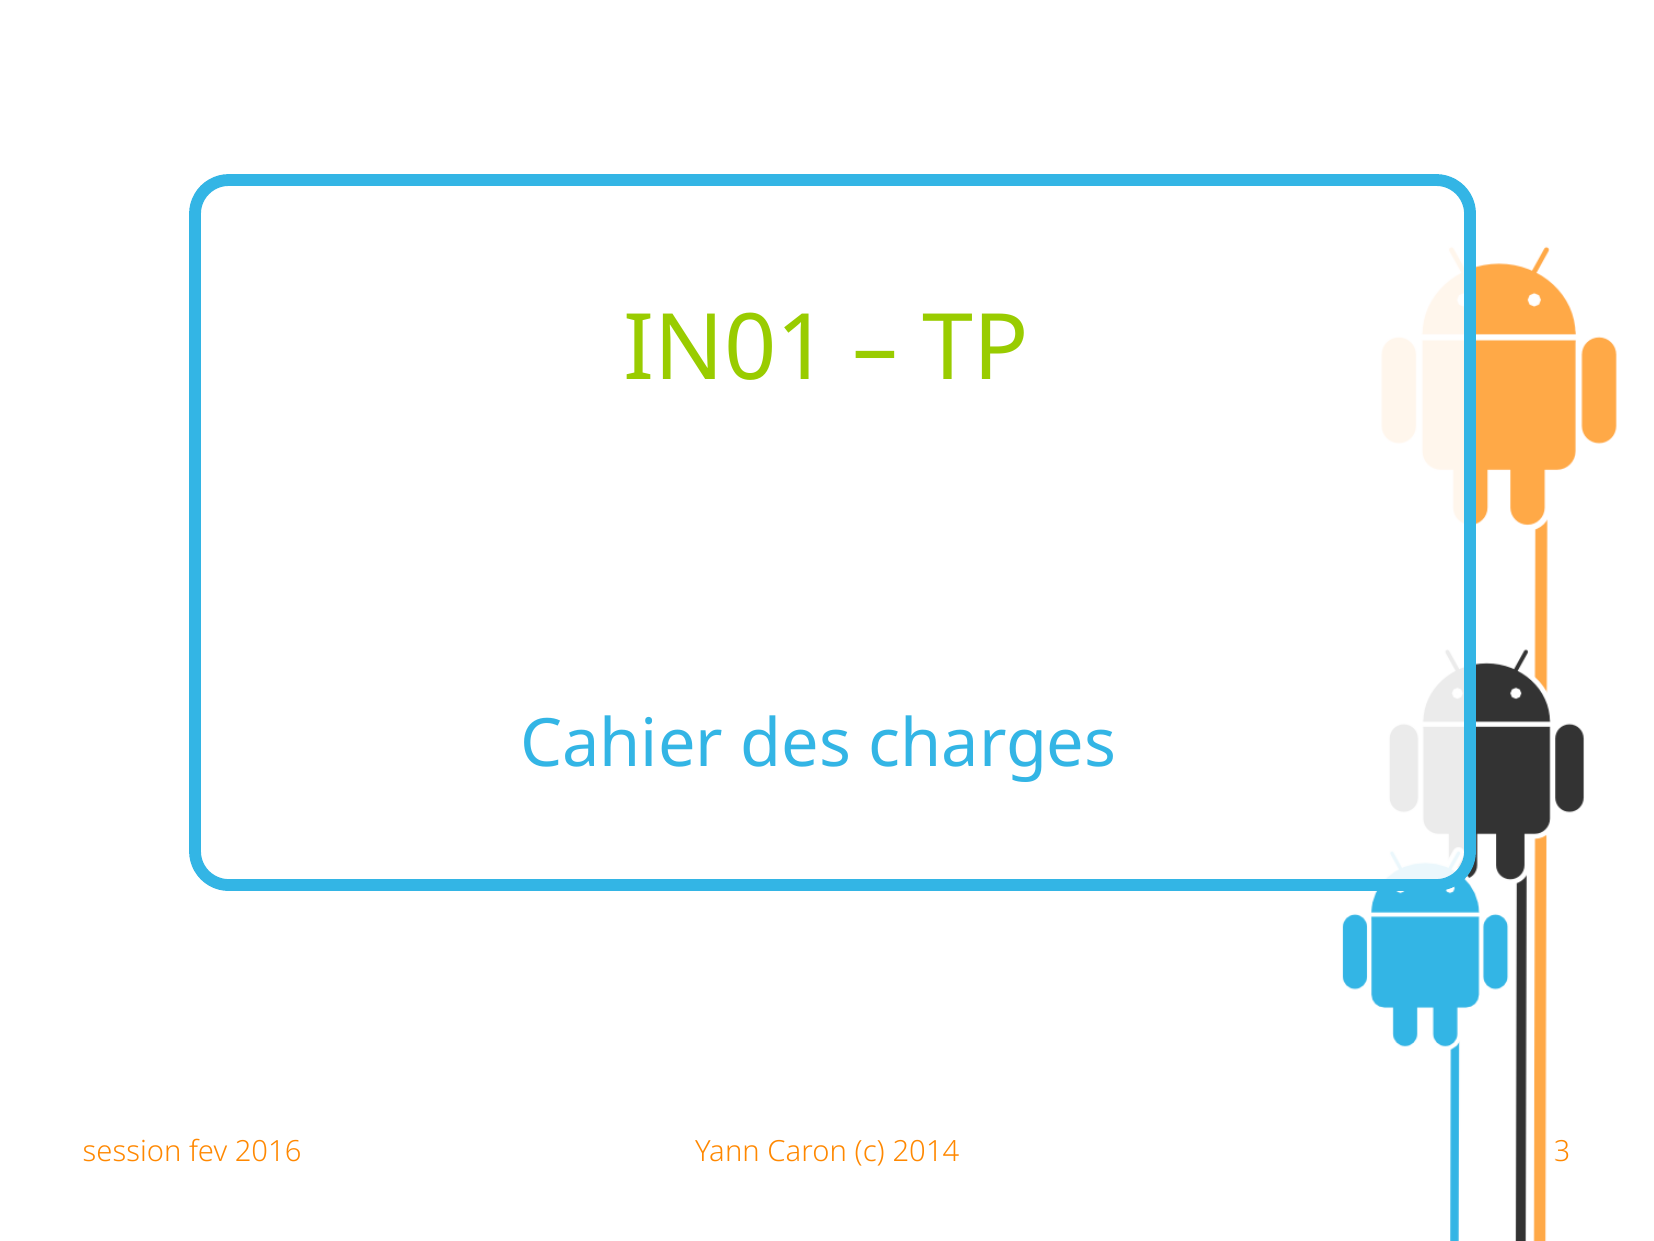

# IN01 – TP
Cahier des charges
session fev 2016
Yann Caron (c) 2014
3